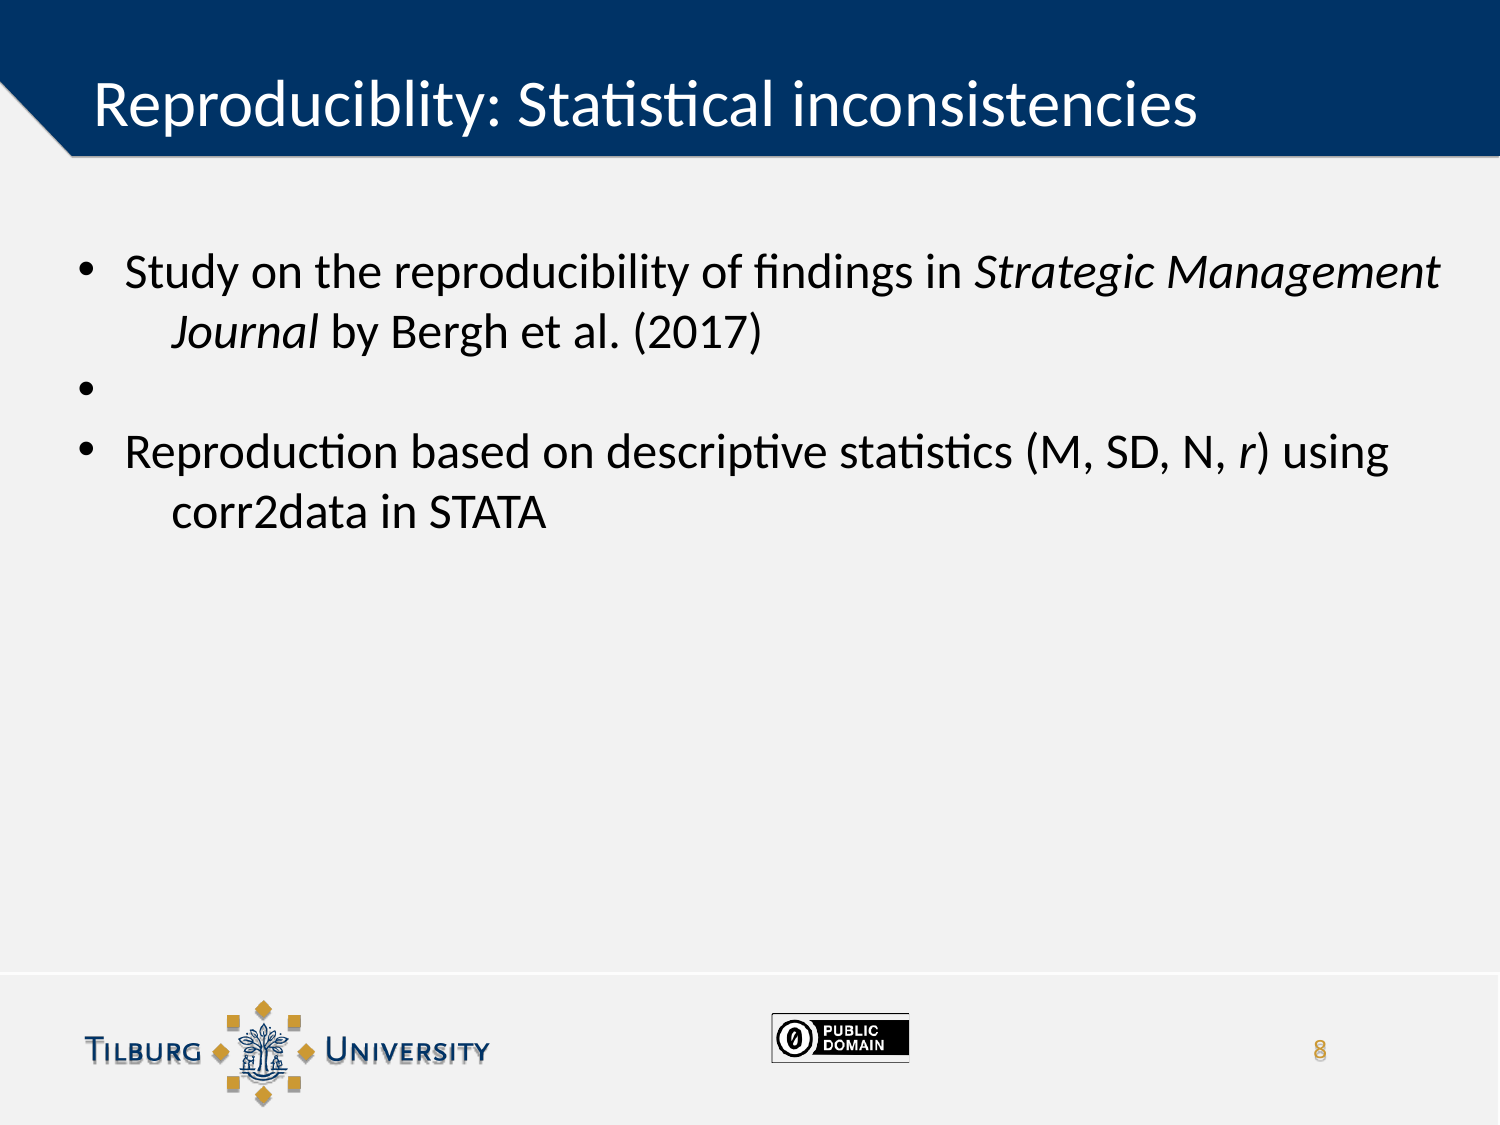

Reproduciblity: Statistical inconsistencies
Study on the reproducibility of findings in Strategic Management Journal by Bergh et al. (2017)
Reproduction based on descriptive statistics (M, SD, N, r) using corr2data in STATA
6